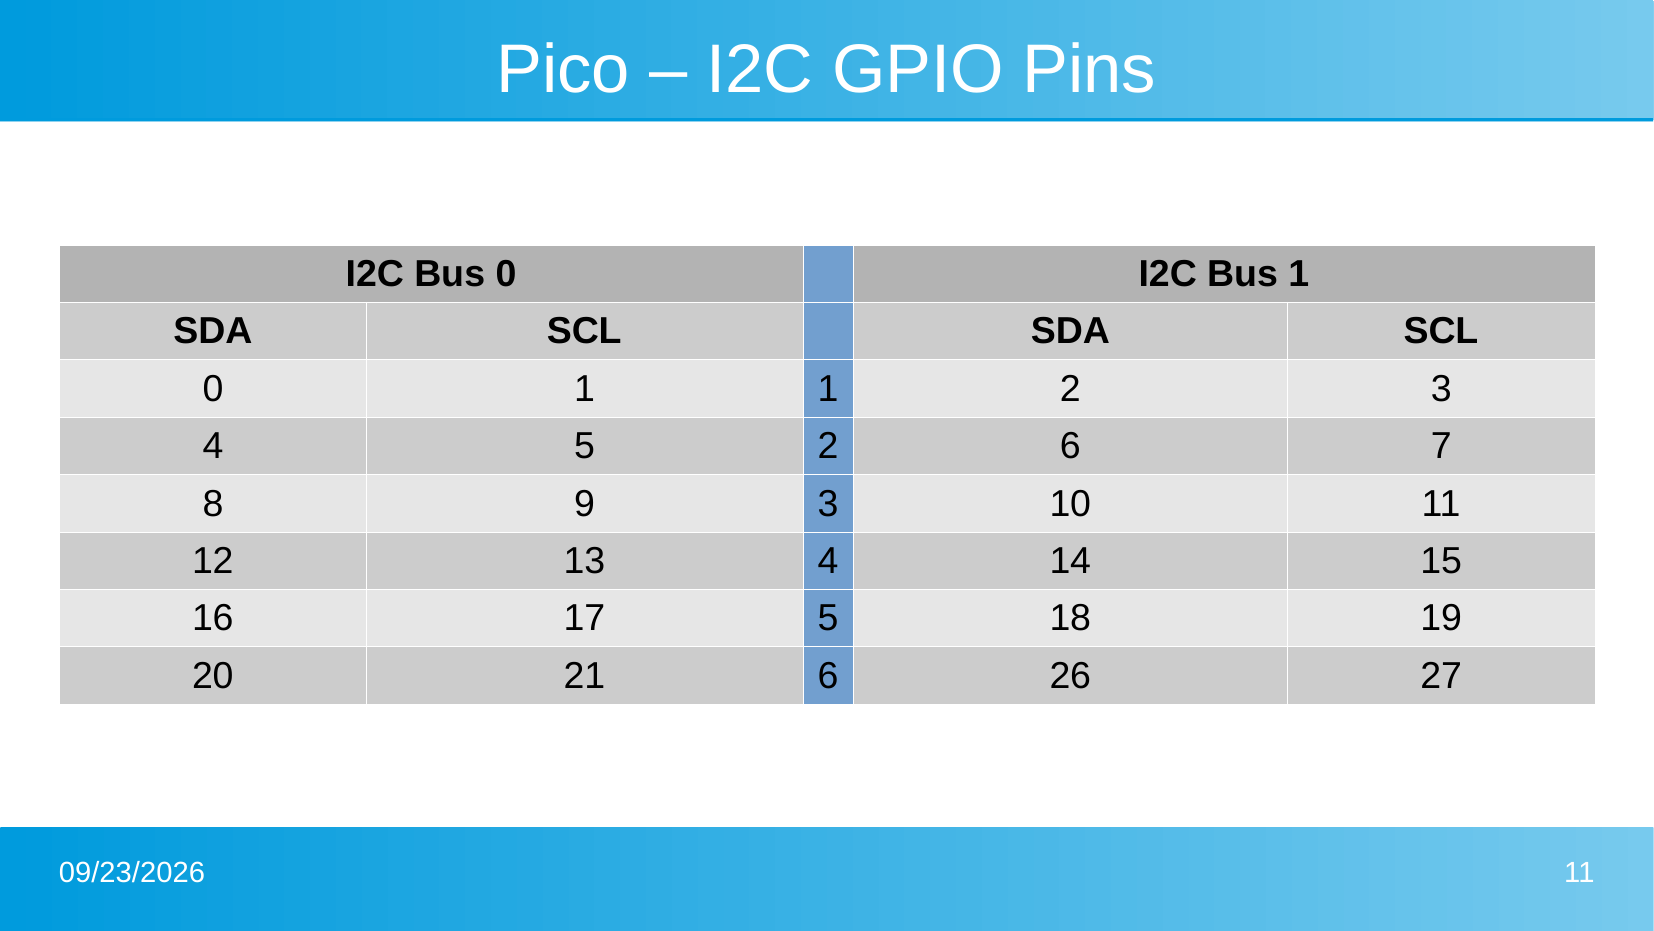

# Pico – I2C GPIO Pins
| I2C Bus 0 | | | I2C Bus 1 | |
| --- | --- | --- | --- | --- |
| SDA | SCL | | SDA | SCL |
| 0 | 1 | 1 | 2 | 3 |
| 4 | 5 | 2 | 6 | 7 |
| 8 | 9 | 3 | 10 | 11 |
| 12 | 13 | 4 | 14 | 15 |
| 16 | 17 | 5 | 18 | 19 |
| 20 | 21 | 6 | 26 | 27 |
11